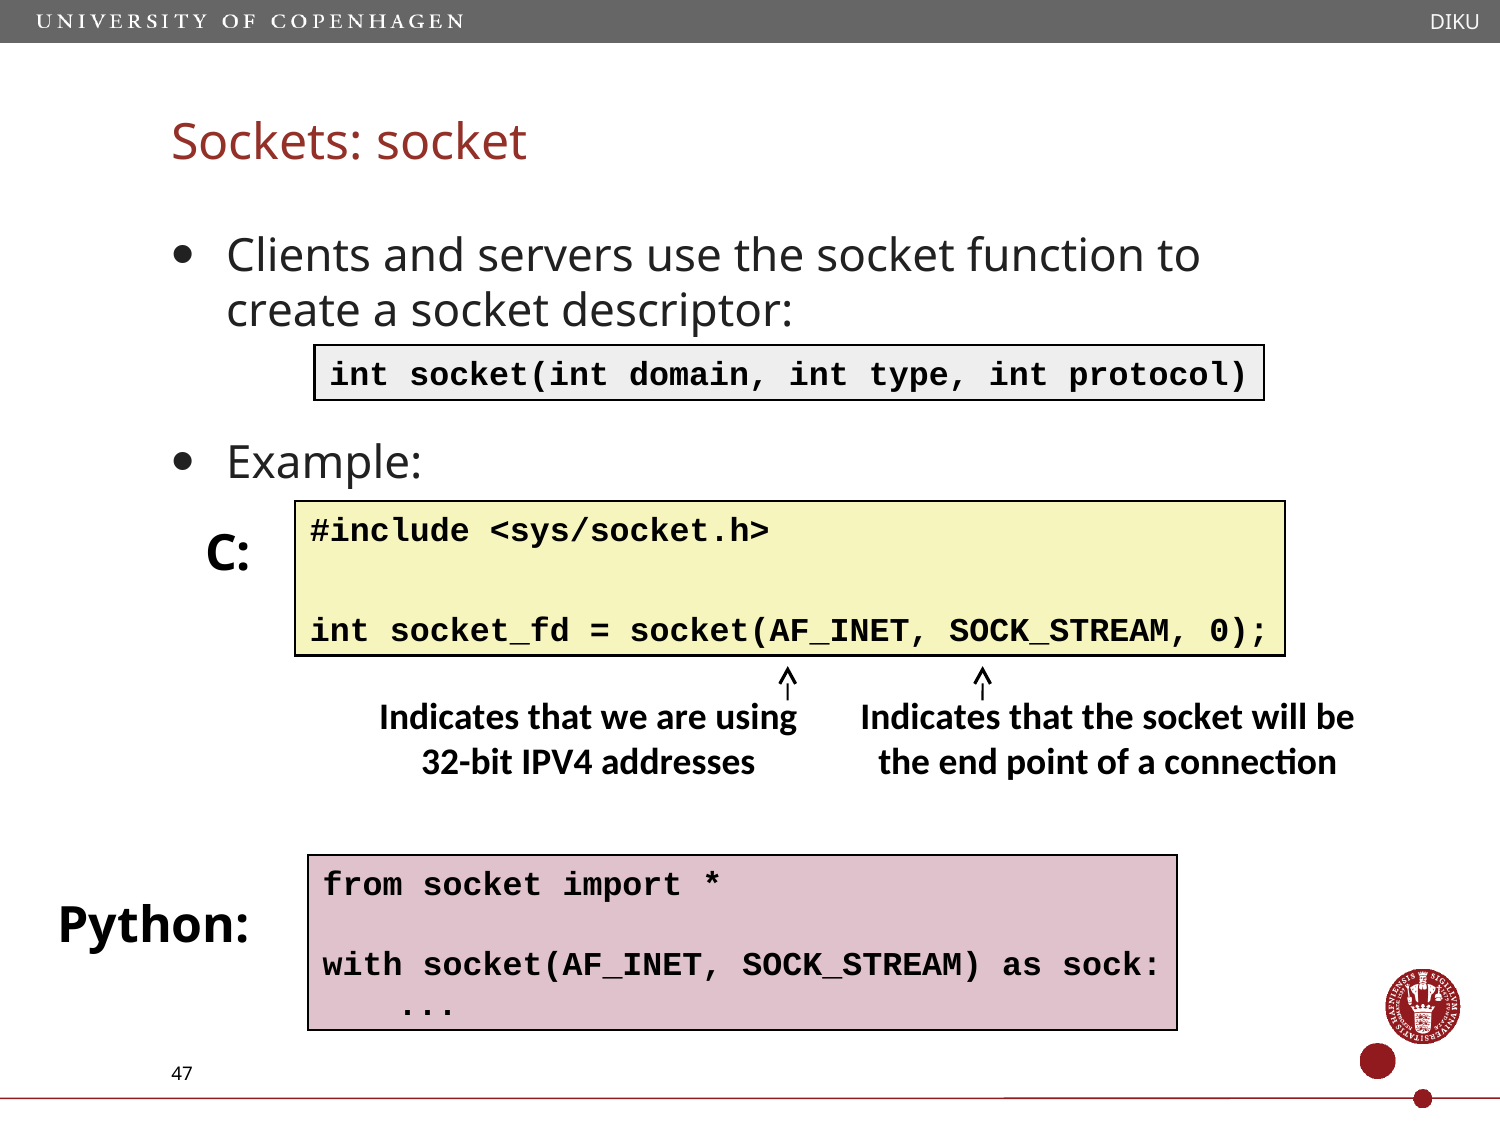

DIKU
Sockets: socket
Clients and servers use the socket function to create a socket descriptor:
Example:
int socket(int domain, int type, int protocol)
#include <sys/socket.h>
int socket_fd = socket(AF_INET, SOCK_STREAM, 0);
C:
Indicates that we are using 32-bit IPV4 addresses
Indicates that the socket will be the end point of a connection
from socket import *
with socket(AF_INET, SOCK_STREAM) as sock:
	...
Python: